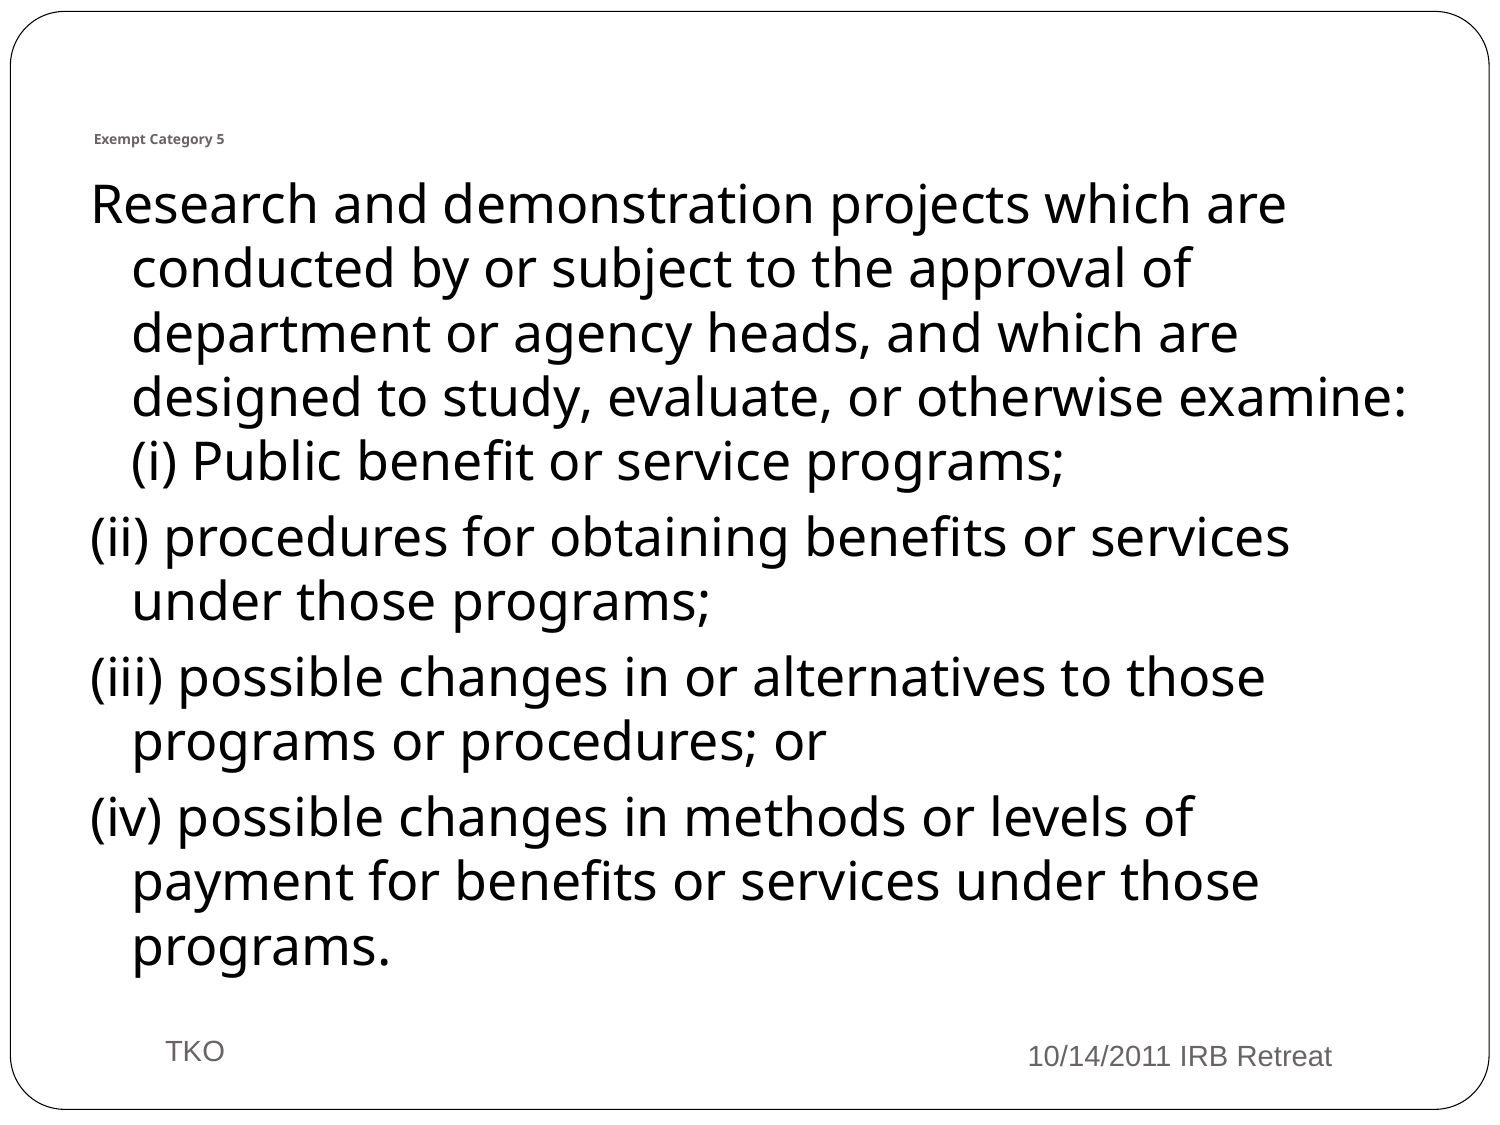

# Exempt Category 5
Research and demonstration projects which are conducted by or subject to the approval of department or agency heads, and which are designed to study, evaluate, or otherwise examine:
(i) Public benefit or service programs;
(ii) procedures for obtaining benefits or services under those programs;
(iii) possible changes in or alternatives to those programs or procedures; or
(iv) possible changes in methods or levels of payment for benefits or services under those programs.
TKO
10/14/2011 IRB Retreat